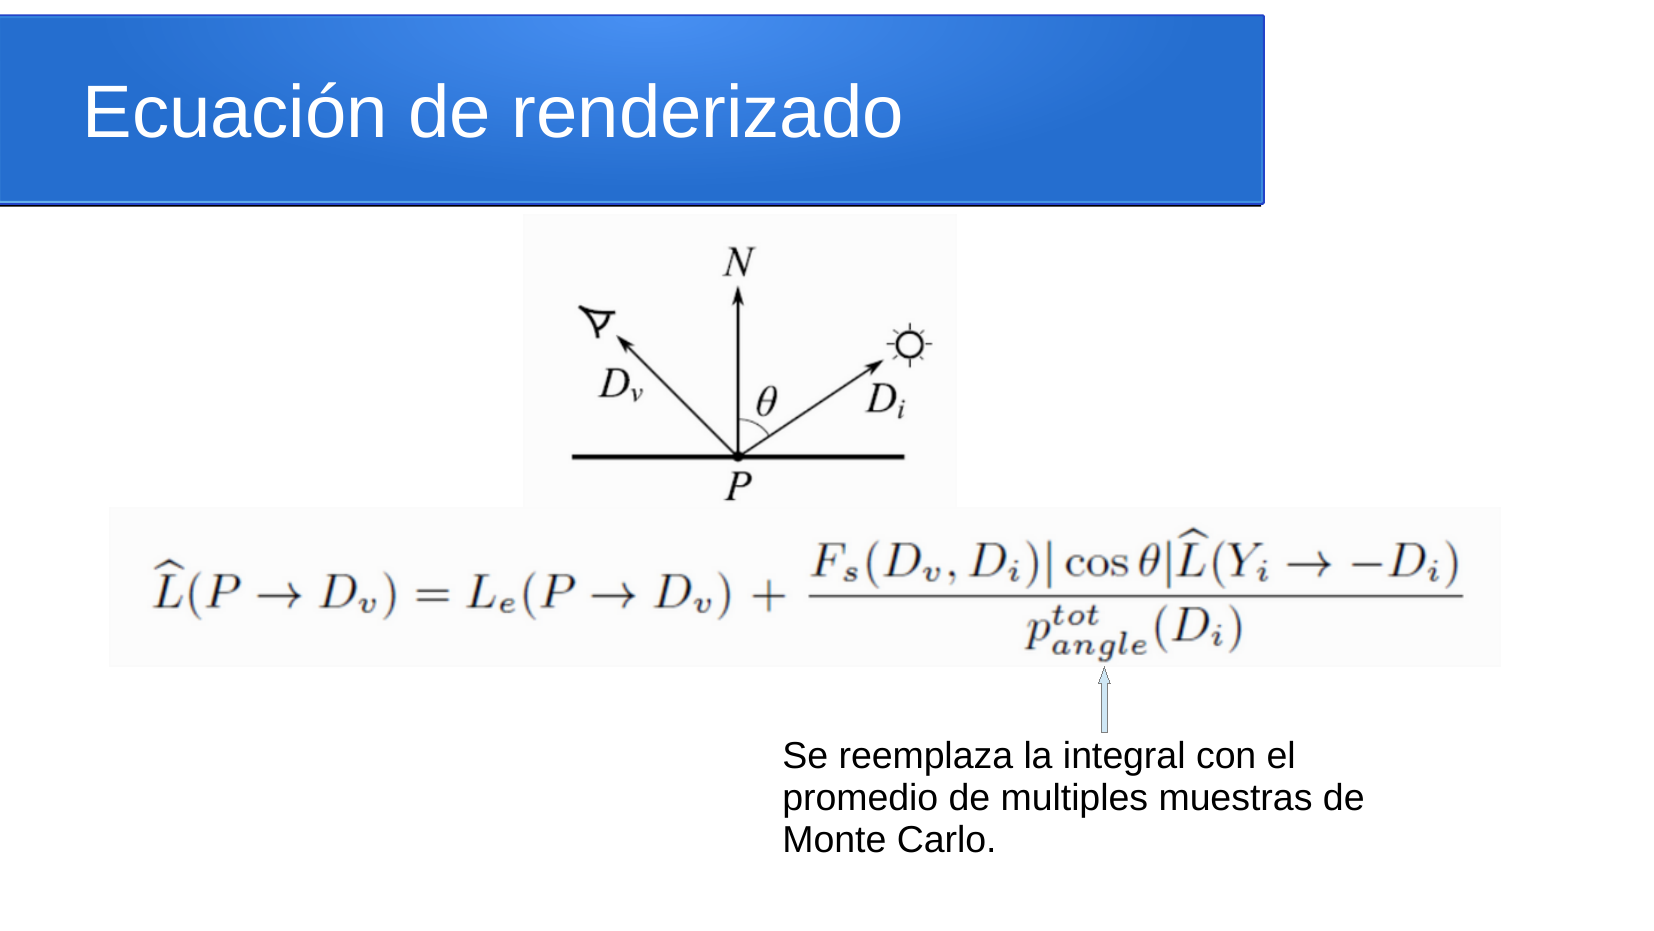

# Ecuación de renderizado
Se reemplaza la integral con el promedio de multiples muestras de Monte Carlo.